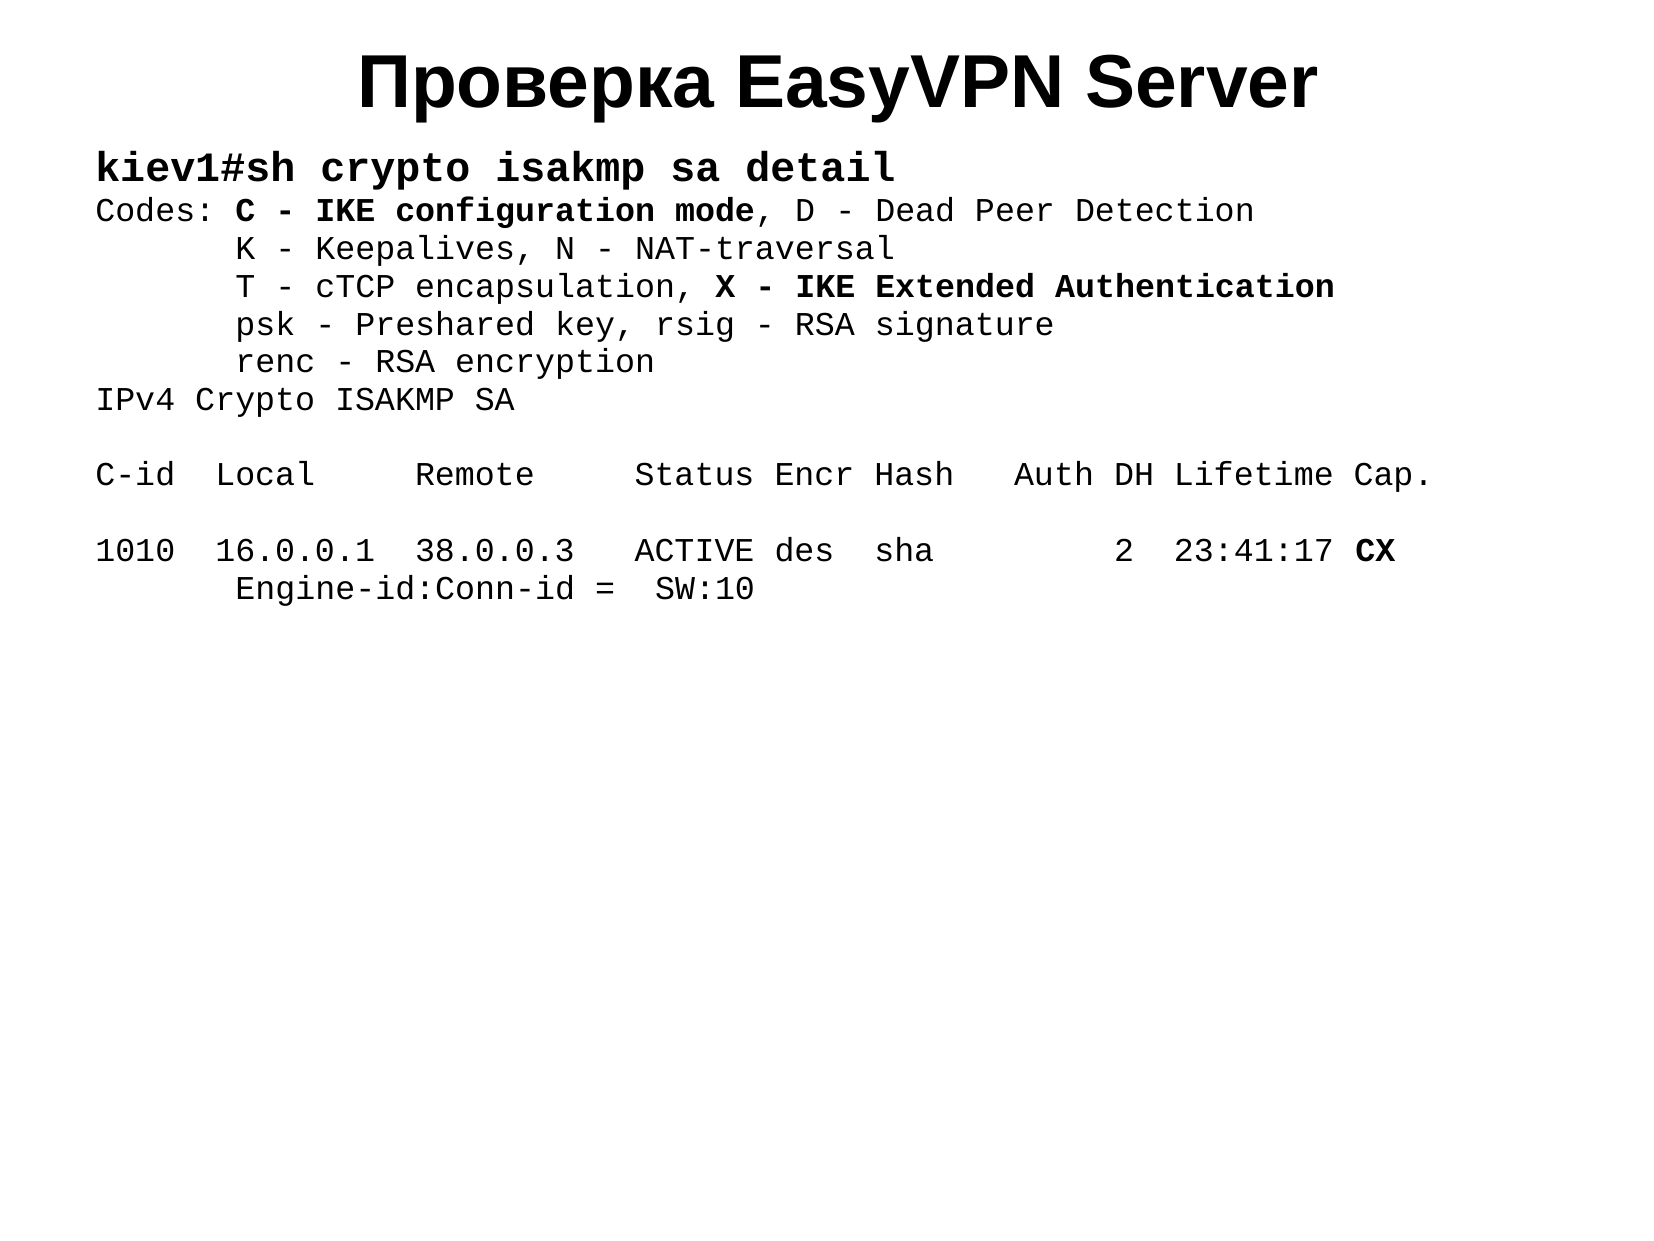

Проверка EasyVPN Server
# kiev1#sh crypto isakmp sa detail
Codes: C - IKE configuration mode, D - Dead Peer Detection
 K - Keepalives, N - NAT-traversal
 T - cTCP encapsulation, X - IKE Extended Authentication
 psk - Preshared key, rsig - RSA signature
 renc - RSA encryption
IPv4 Crypto ISAKMP SA
C-id Local Remote Status Encr Hash Auth DH Lifetime Cap.
1010 16.0.0.1 38.0.0.3 ACTIVE des sha 2 23:41:17 CX
 Engine-id:Conn-id = SW:10